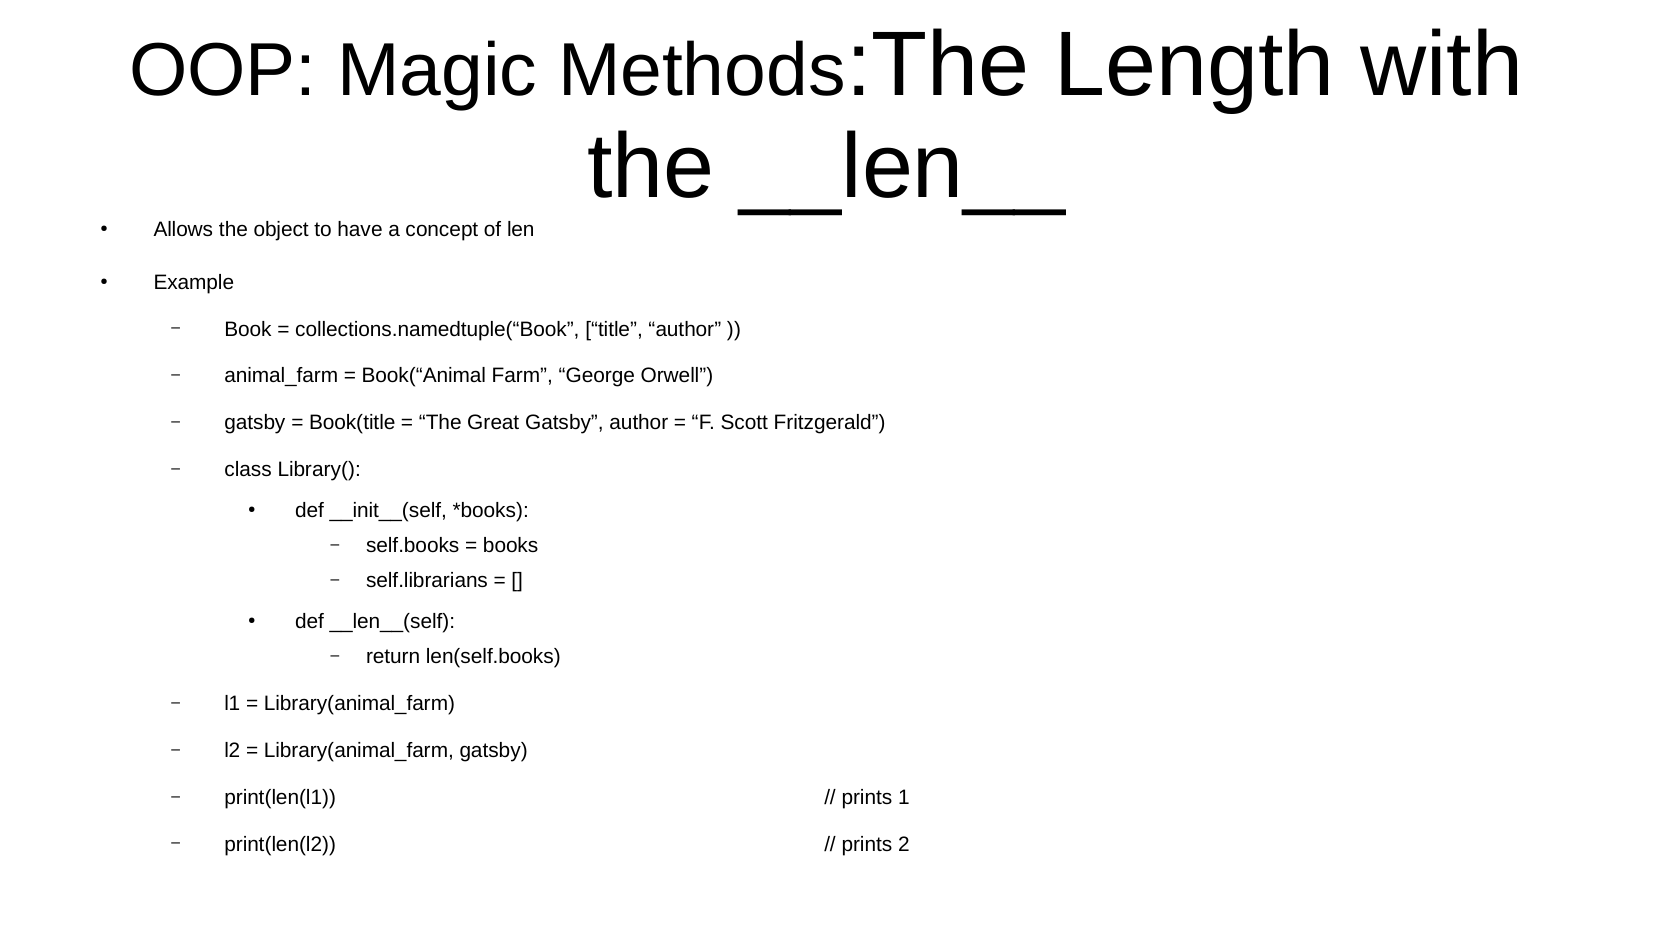

# OOP: Magic Methods:The Length with the __len__
Allows the object to have a concept of len
Example
Book = collections.namedtuple(“Book”, [“title”, “author” ))
animal_farm = Book(“Animal Farm”, “George Orwell”)
gatsby = Book(title = “The Great Gatsby”, author = “F. Scott Fritzgerald”)
class Library():
def __init__(self, *books):
self.books = books
self.librarians = []
def __len__(self):
return len(self.books)
l1 = Library(animal_farm)
l2 = Library(animal_farm, gatsby)
print(len(l1))							// prints 1
print(len(l2))							// prints 2